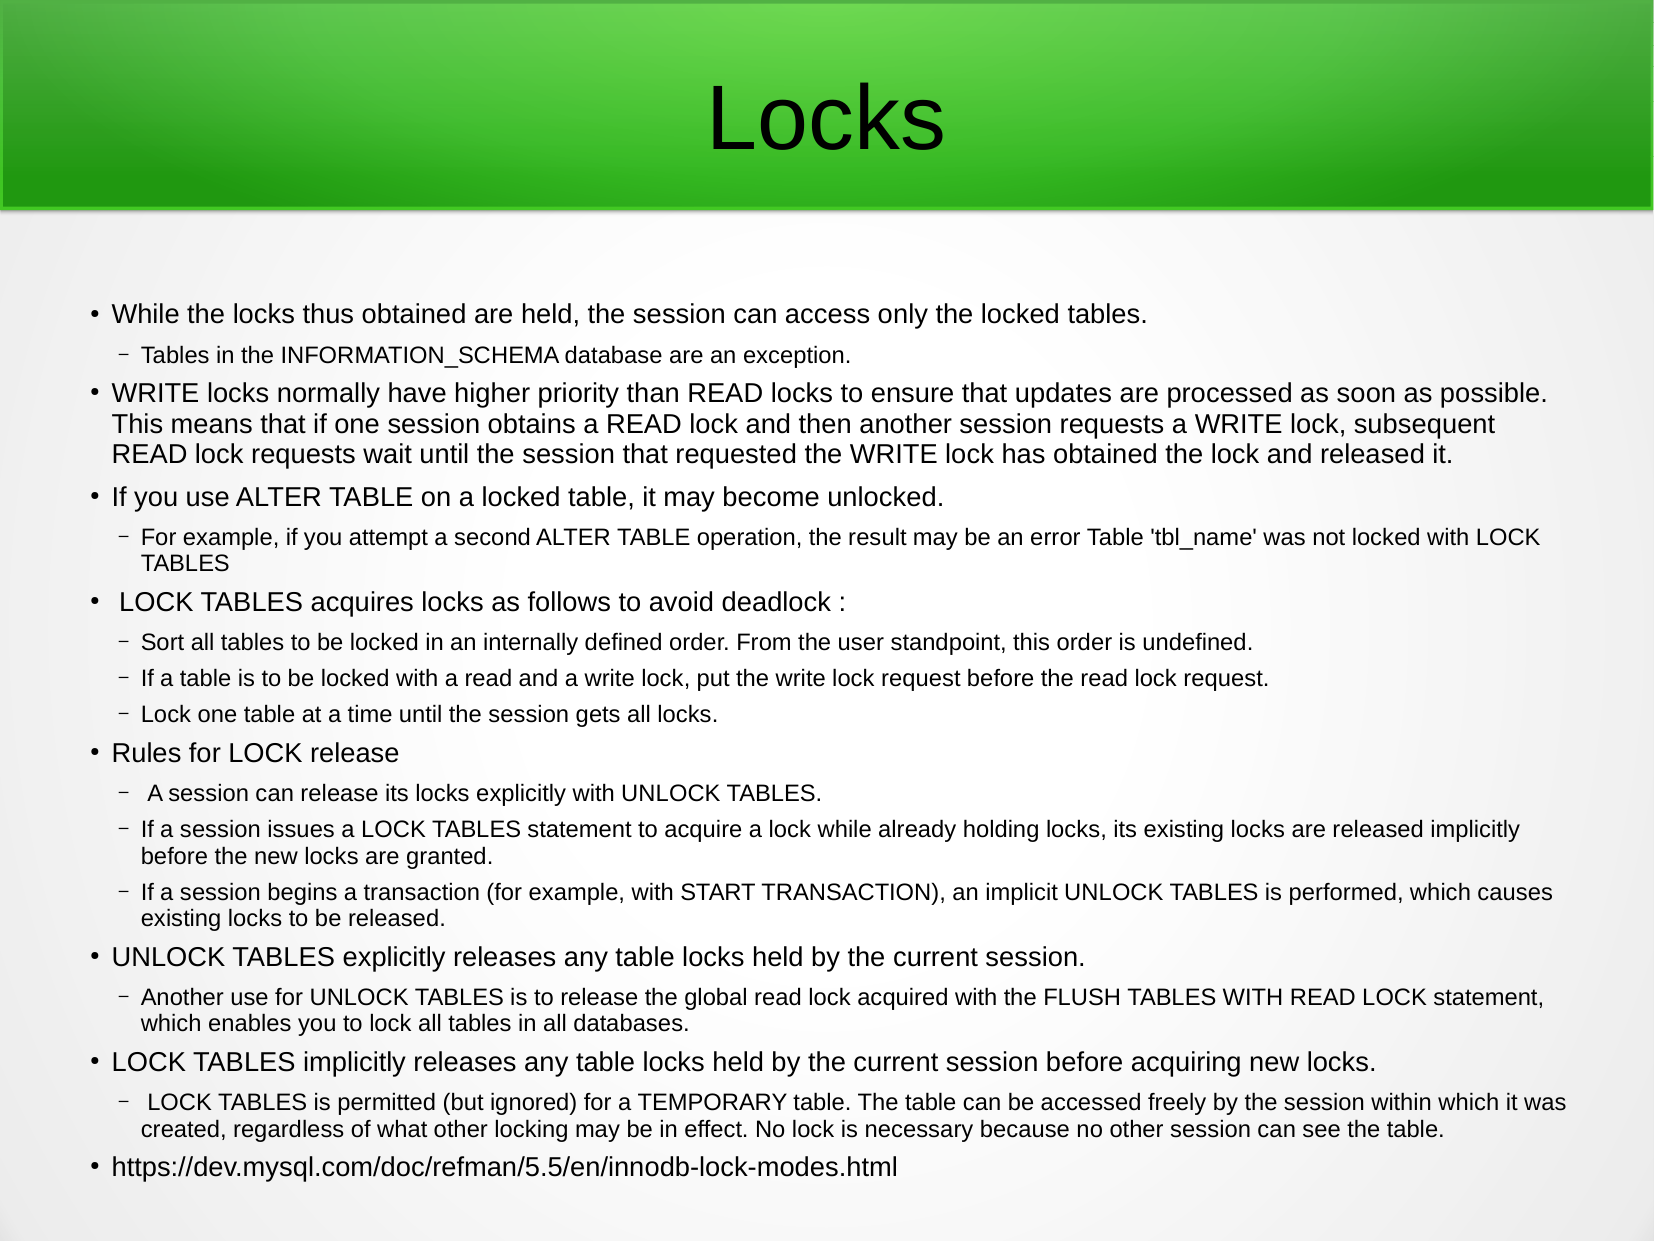

# Locks
While the locks thus obtained are held, the session can access only the locked tables.
Tables in the INFORMATION_SCHEMA database are an exception.
WRITE locks normally have higher priority than READ locks to ensure that updates are processed as soon as possible. This means that if one session obtains a READ lock and then another session requests a WRITE lock, subsequent READ lock requests wait until the session that requested the WRITE lock has obtained the lock and released it.
If you use ALTER TABLE on a locked table, it may become unlocked.
For example, if you attempt a second ALTER TABLE operation, the result may be an error Table 'tbl_name' was not locked with LOCK TABLES
 LOCK TABLES acquires locks as follows to avoid deadlock :
Sort all tables to be locked in an internally defined order. From the user standpoint, this order is undefined.
If a table is to be locked with a read and a write lock, put the write lock request before the read lock request.
Lock one table at a time until the session gets all locks.
Rules for LOCK release
 A session can release its locks explicitly with UNLOCK TABLES.
If a session issues a LOCK TABLES statement to acquire a lock while already holding locks, its existing locks are released implicitly before the new locks are granted.
If a session begins a transaction (for example, with START TRANSACTION), an implicit UNLOCK TABLES is performed, which causes existing locks to be released.
UNLOCK TABLES explicitly releases any table locks held by the current session.
Another use for UNLOCK TABLES is to release the global read lock acquired with the FLUSH TABLES WITH READ LOCK statement, which enables you to lock all tables in all databases.
LOCK TABLES implicitly releases any table locks held by the current session before acquiring new locks.
 LOCK TABLES is permitted (but ignored) for a TEMPORARY table. The table can be accessed freely by the session within which it was created, regardless of what other locking may be in effect. No lock is necessary because no other session can see the table.
https://dev.mysql.com/doc/refman/5.5/en/innodb-lock-modes.html